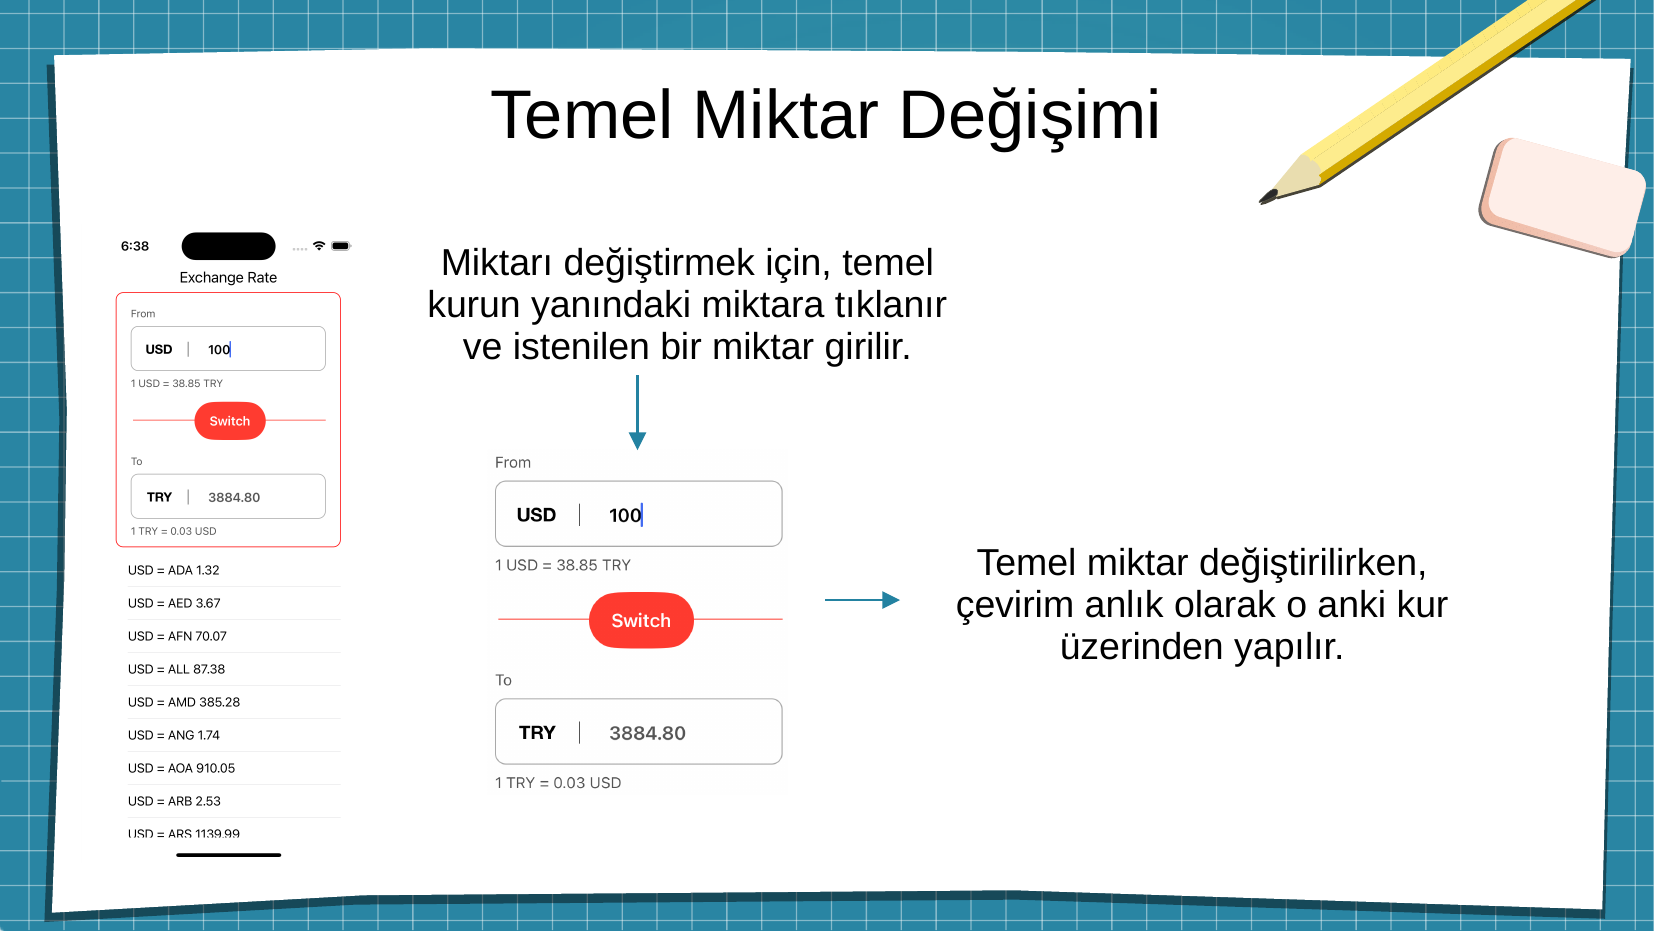

# Temel Miktar Değişimi
You CAN WRİTE
Miktarı değiştirmek için, temel kurun yanındaki miktara tıklanır ve istenilen bir miktar girilir.
Temel miktar değiştirilirken, çevirim anlık olarak o anki kur üzerinden yapılır.